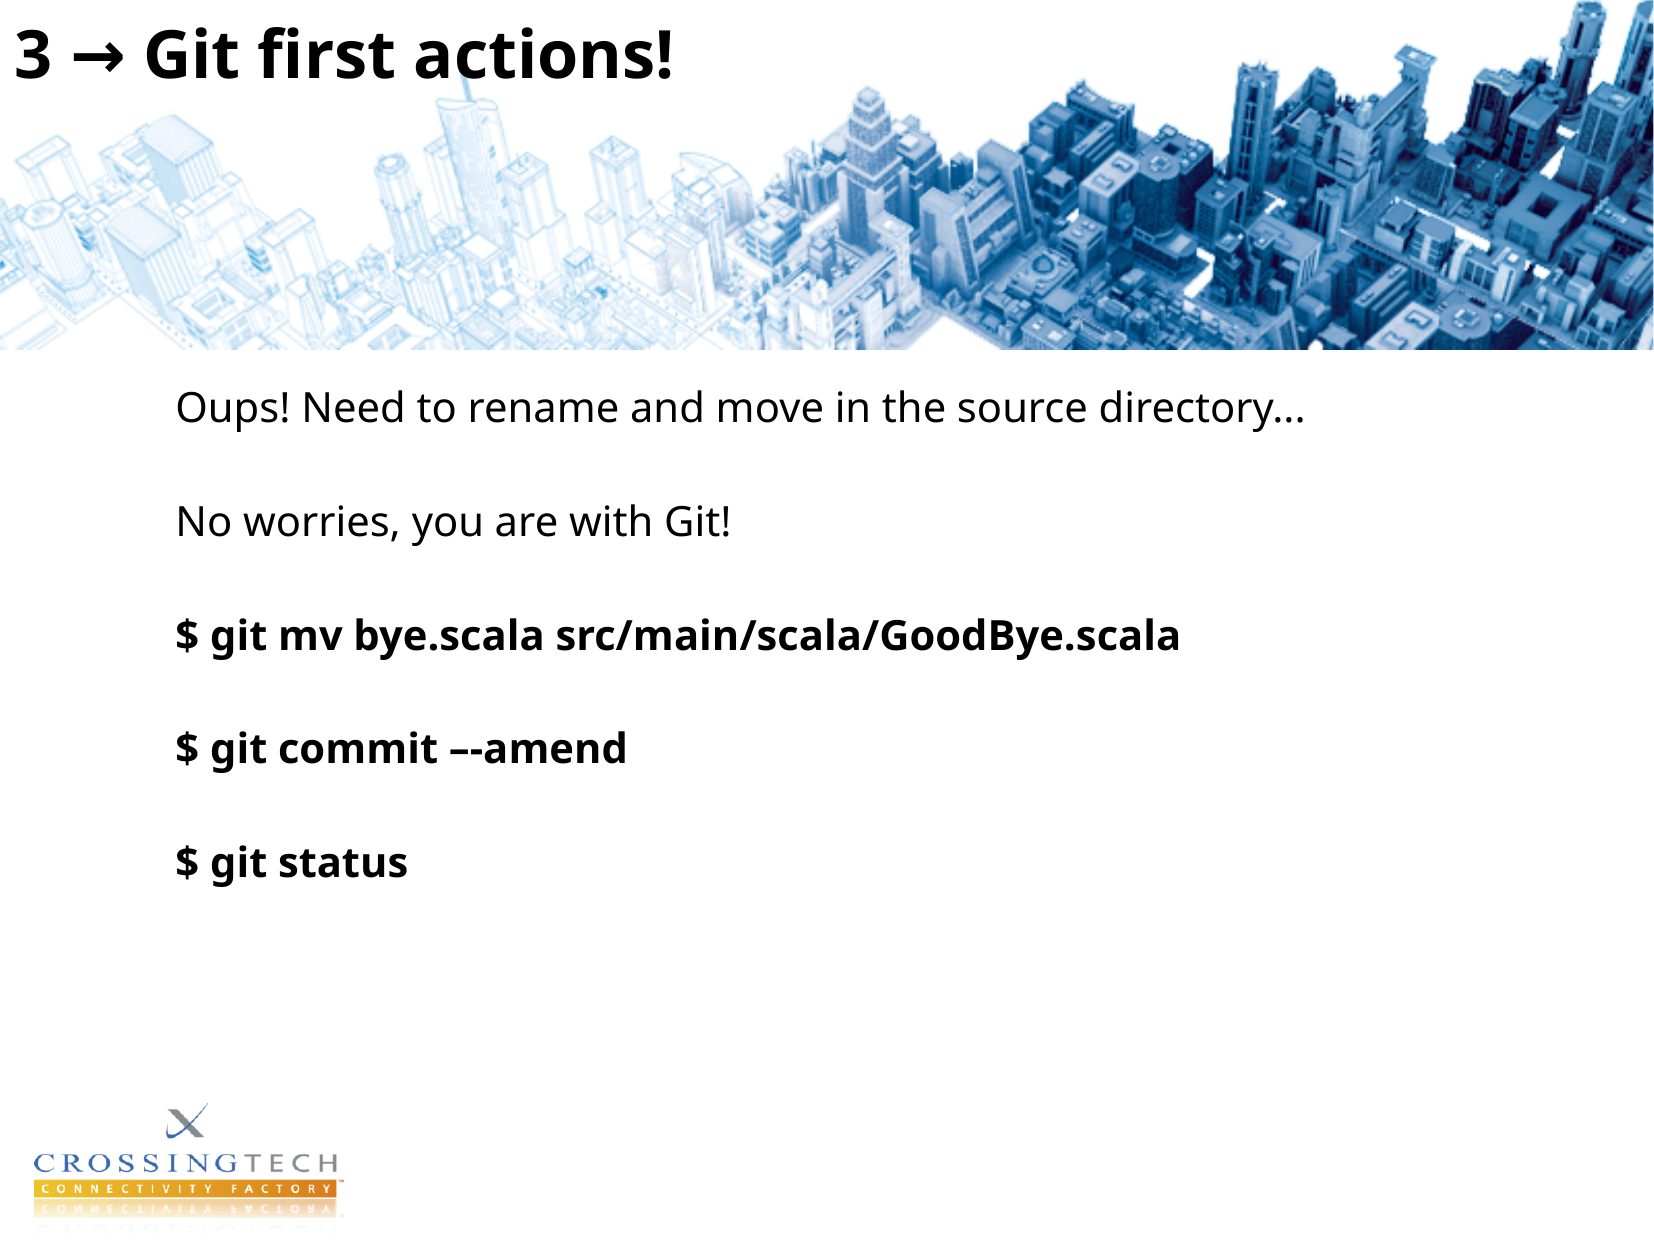

3 → Git first actions!
Oups! Need to rename and move in the source directory...
No worries, you are with Git!
$ git mv bye.scala src/main/scala/GoodBye.scala
$ git commit –-amend
$ git status